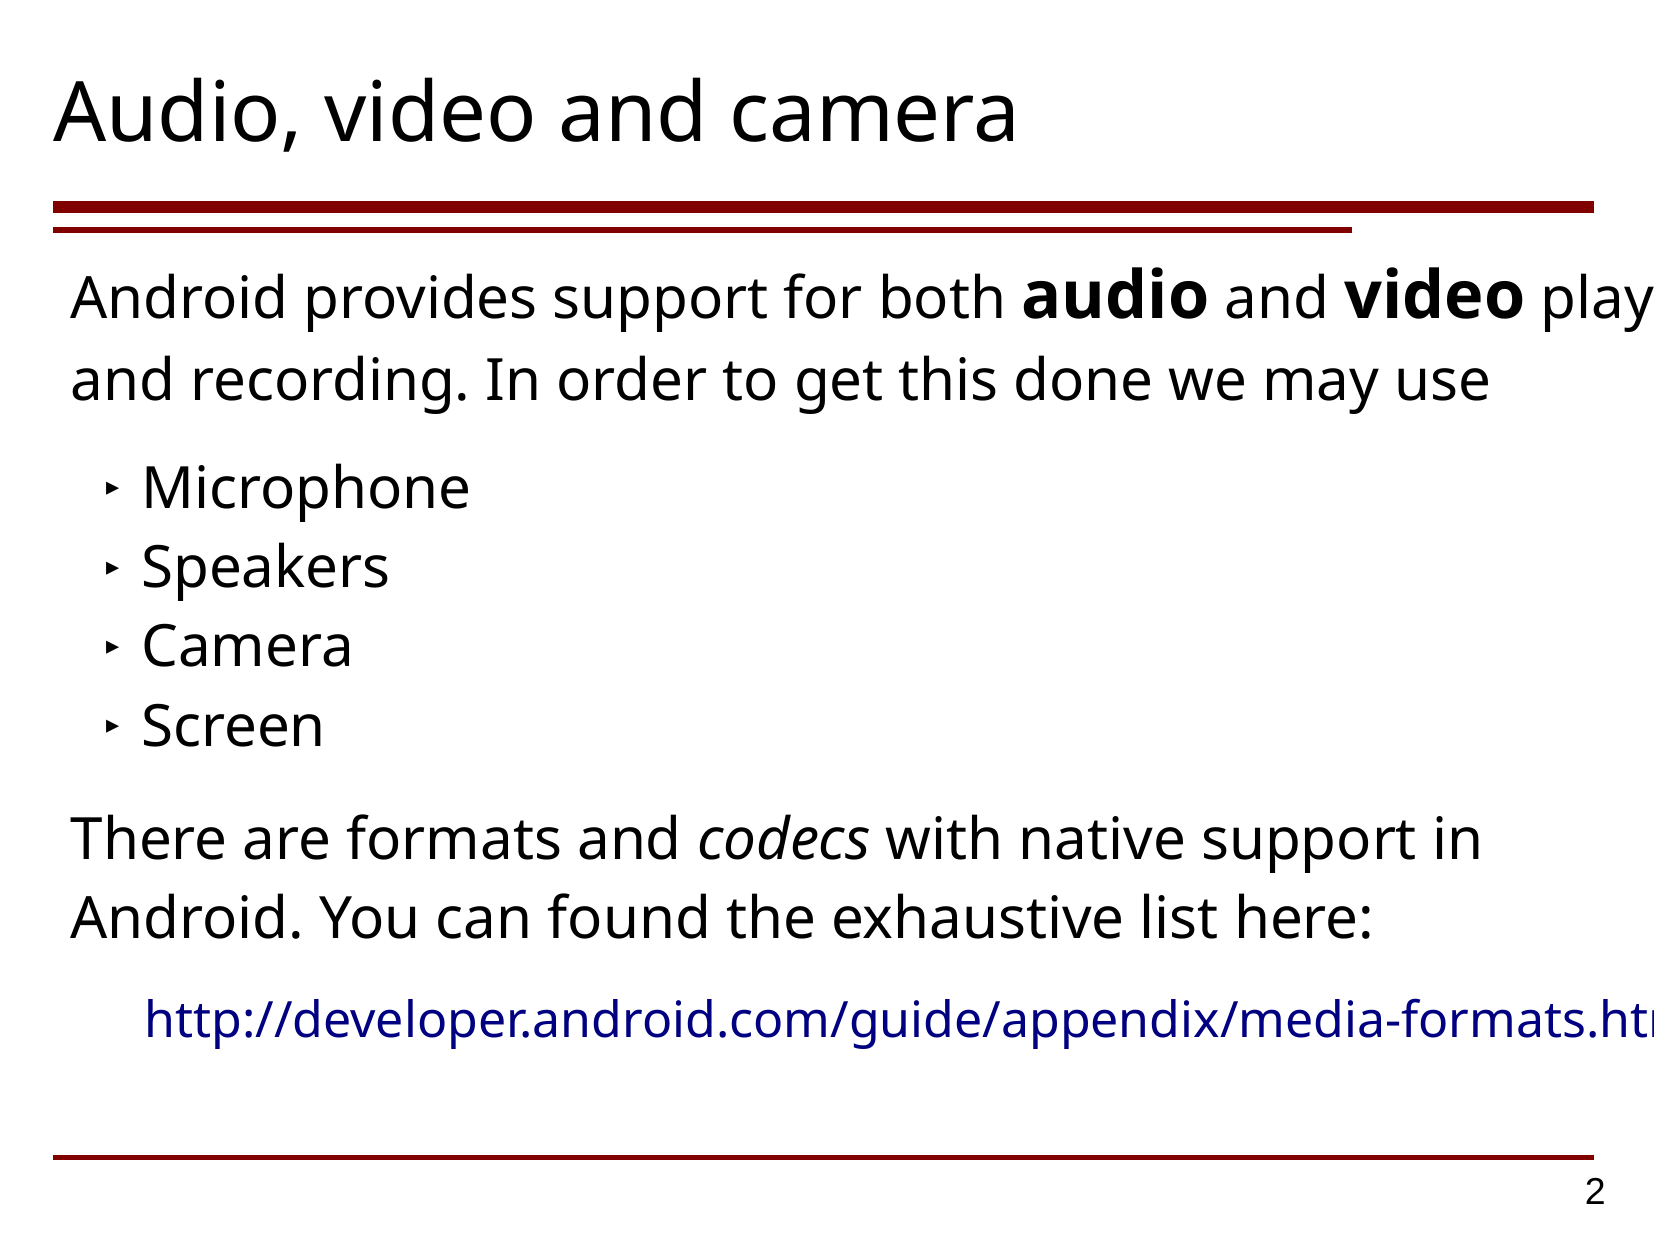

# Audio, video and camera
Android provides support for both audio and video playing
and recording. In order to get this done we may use
Microphone
Speakers
Camera
Screen
There are formats and codecs with native support in
Android. You can found the exhaustive list here:
	http://developer.android.com/guide/appendix/media-formats.html